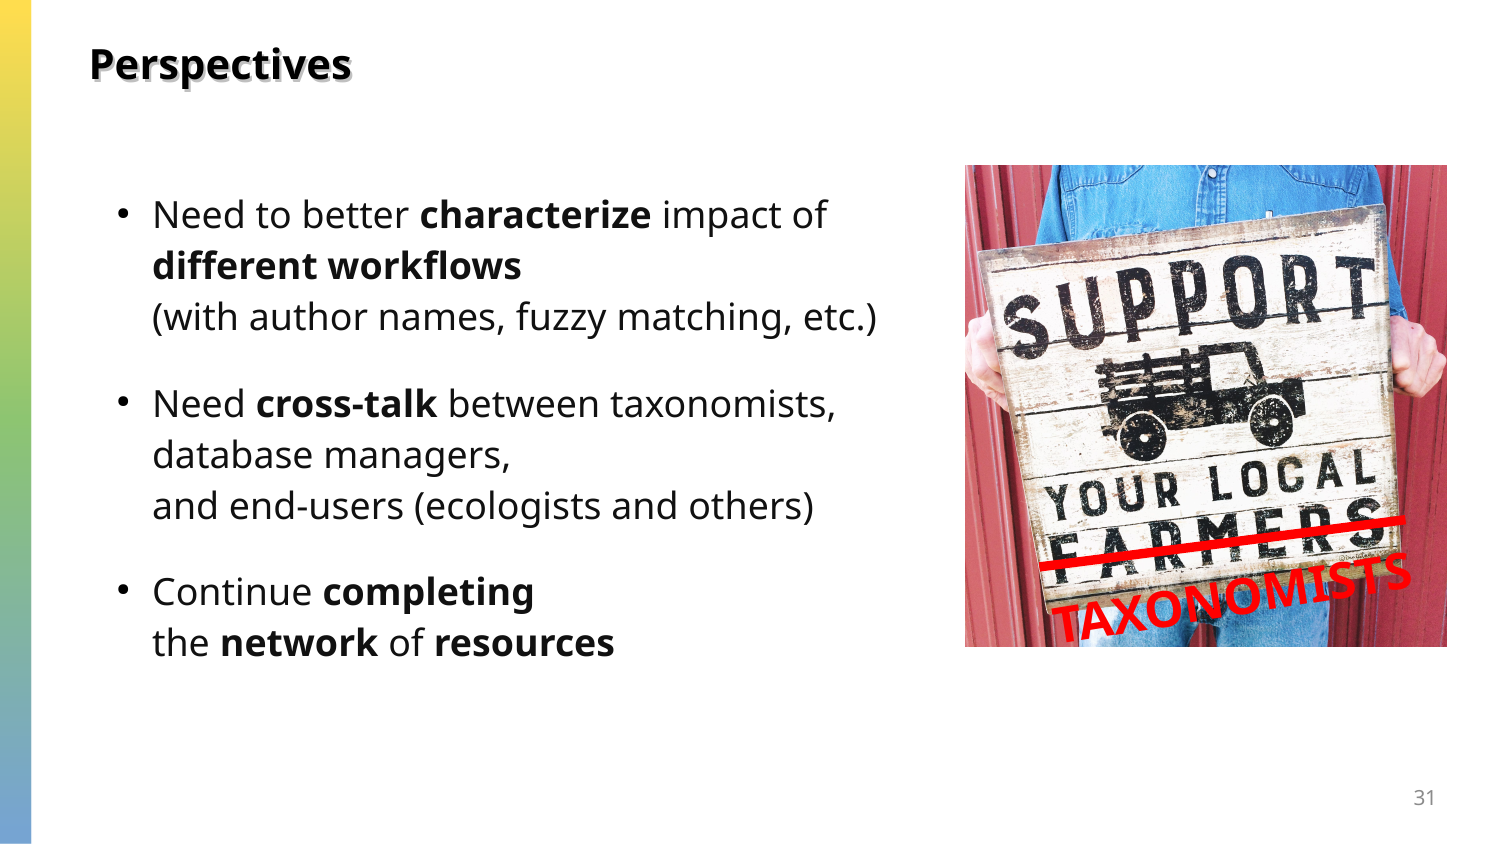

# Perspectives
Need to better characterize impact of different workflows
(with author names, fuzzy matching, etc.)
Need cross-talk between taxonomists, database managers,
and end-users (ecologists and others)
Continue completing
the network of resources
TAXONOMISTS